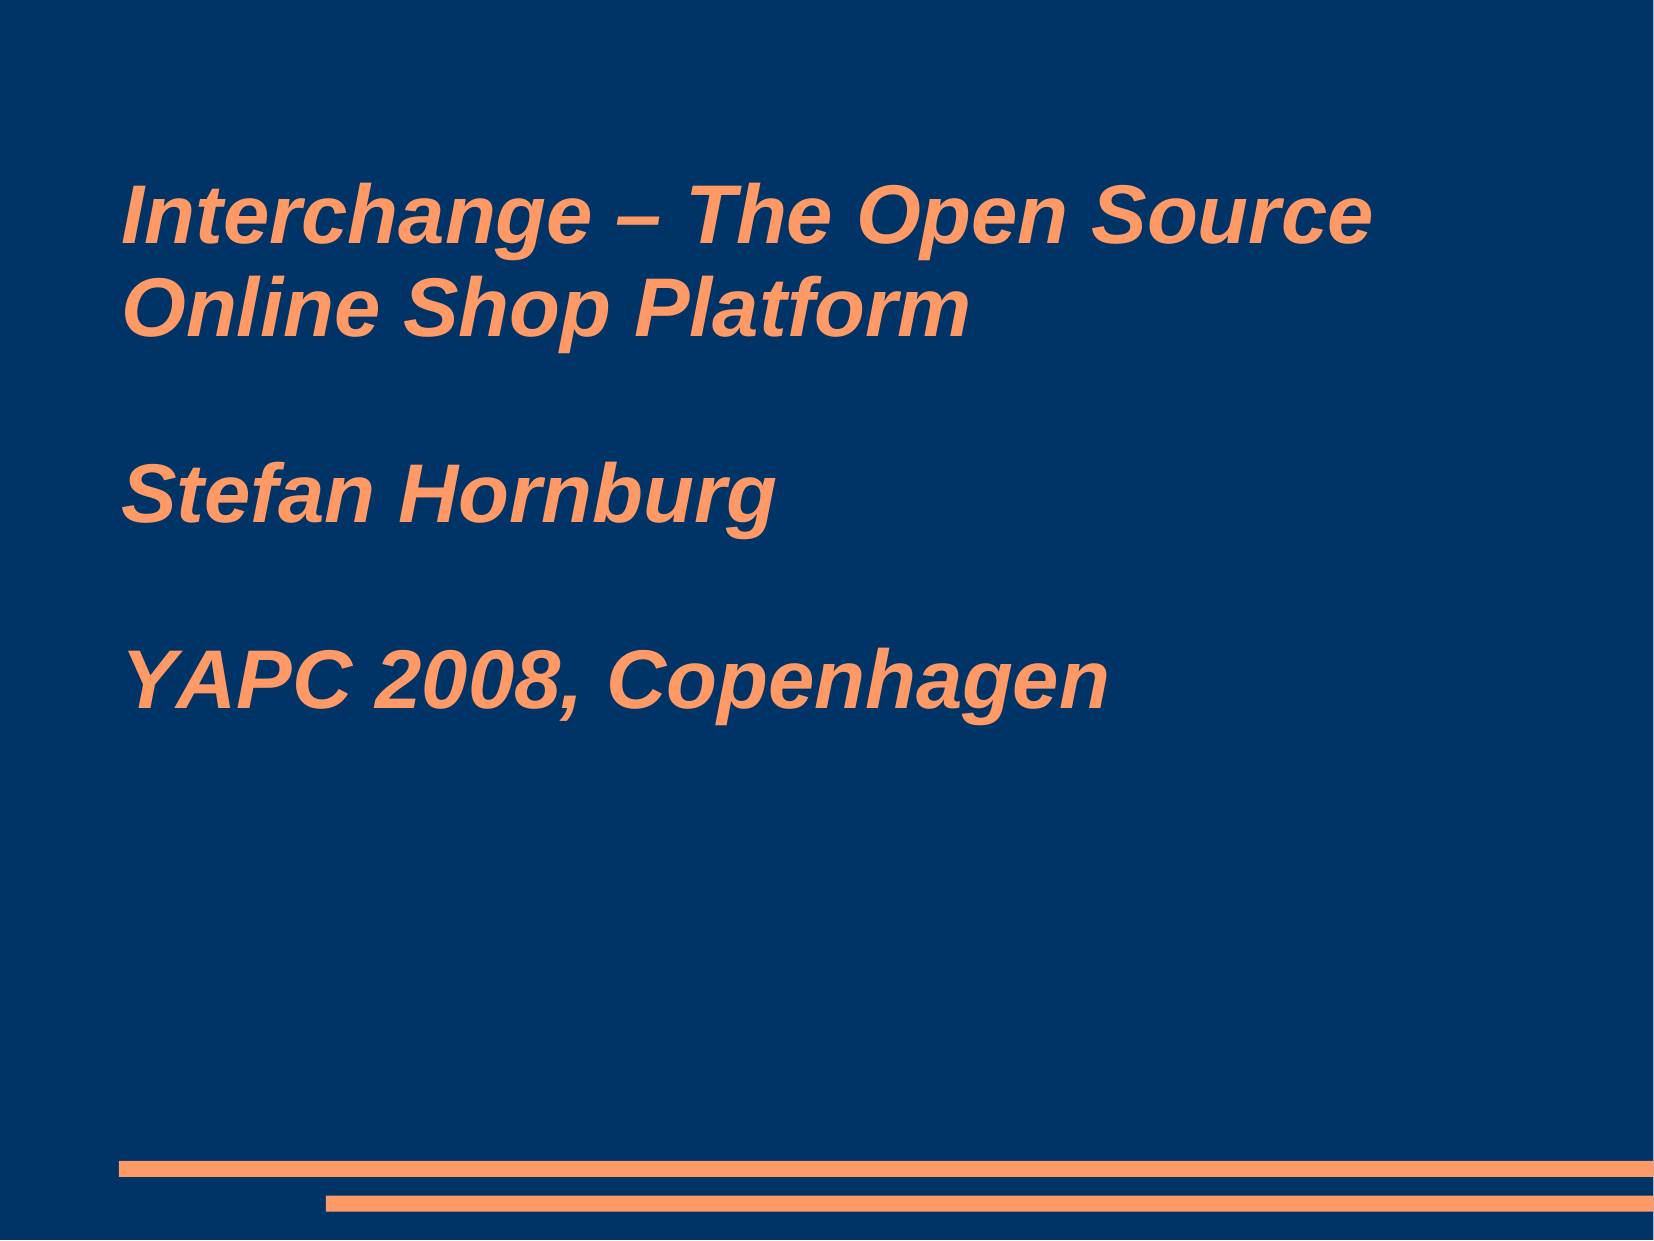

# Interchange – The Open Source Online Shop Platform Stefan Hornburg YAPC 2008, Copenhagen